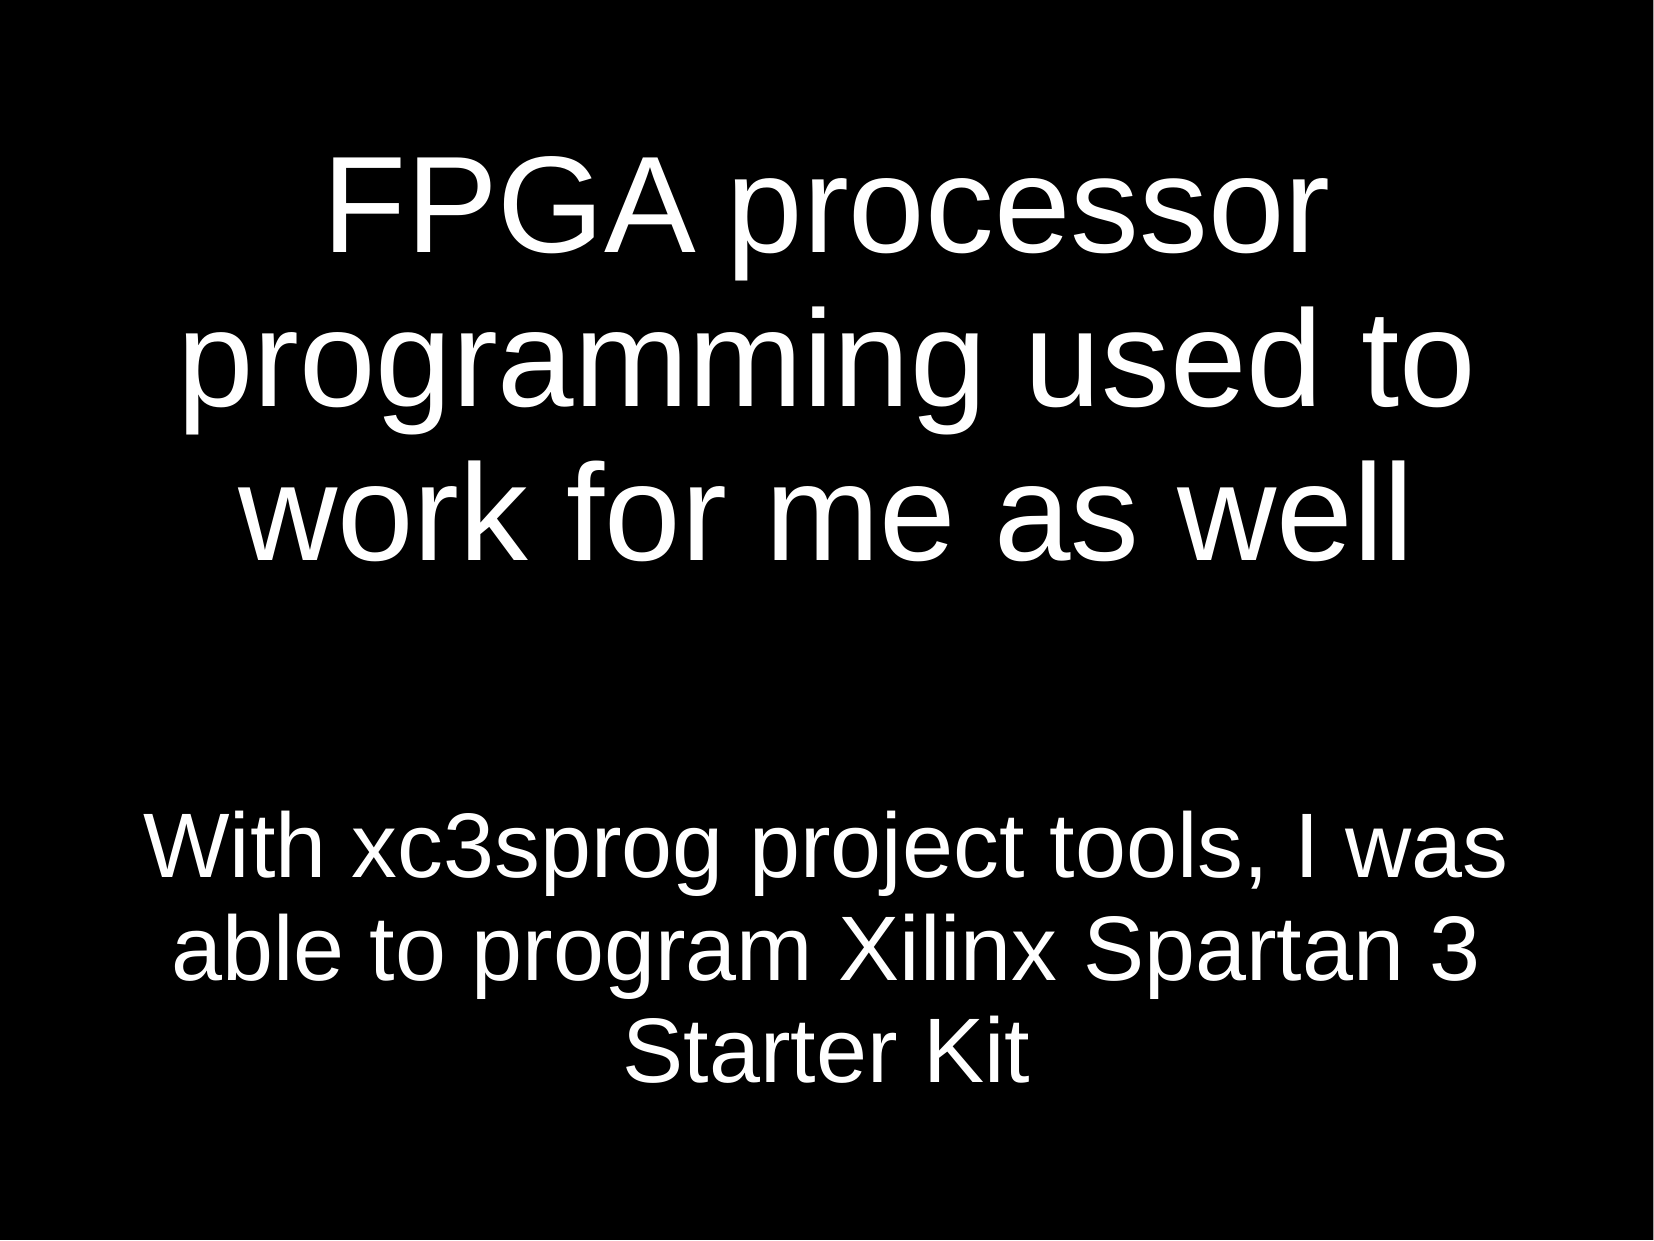

# FPGA processor programming used to work for me as well With xc3sprog project tools, I was able to program Xilinx Spartan 3 Starter Kit